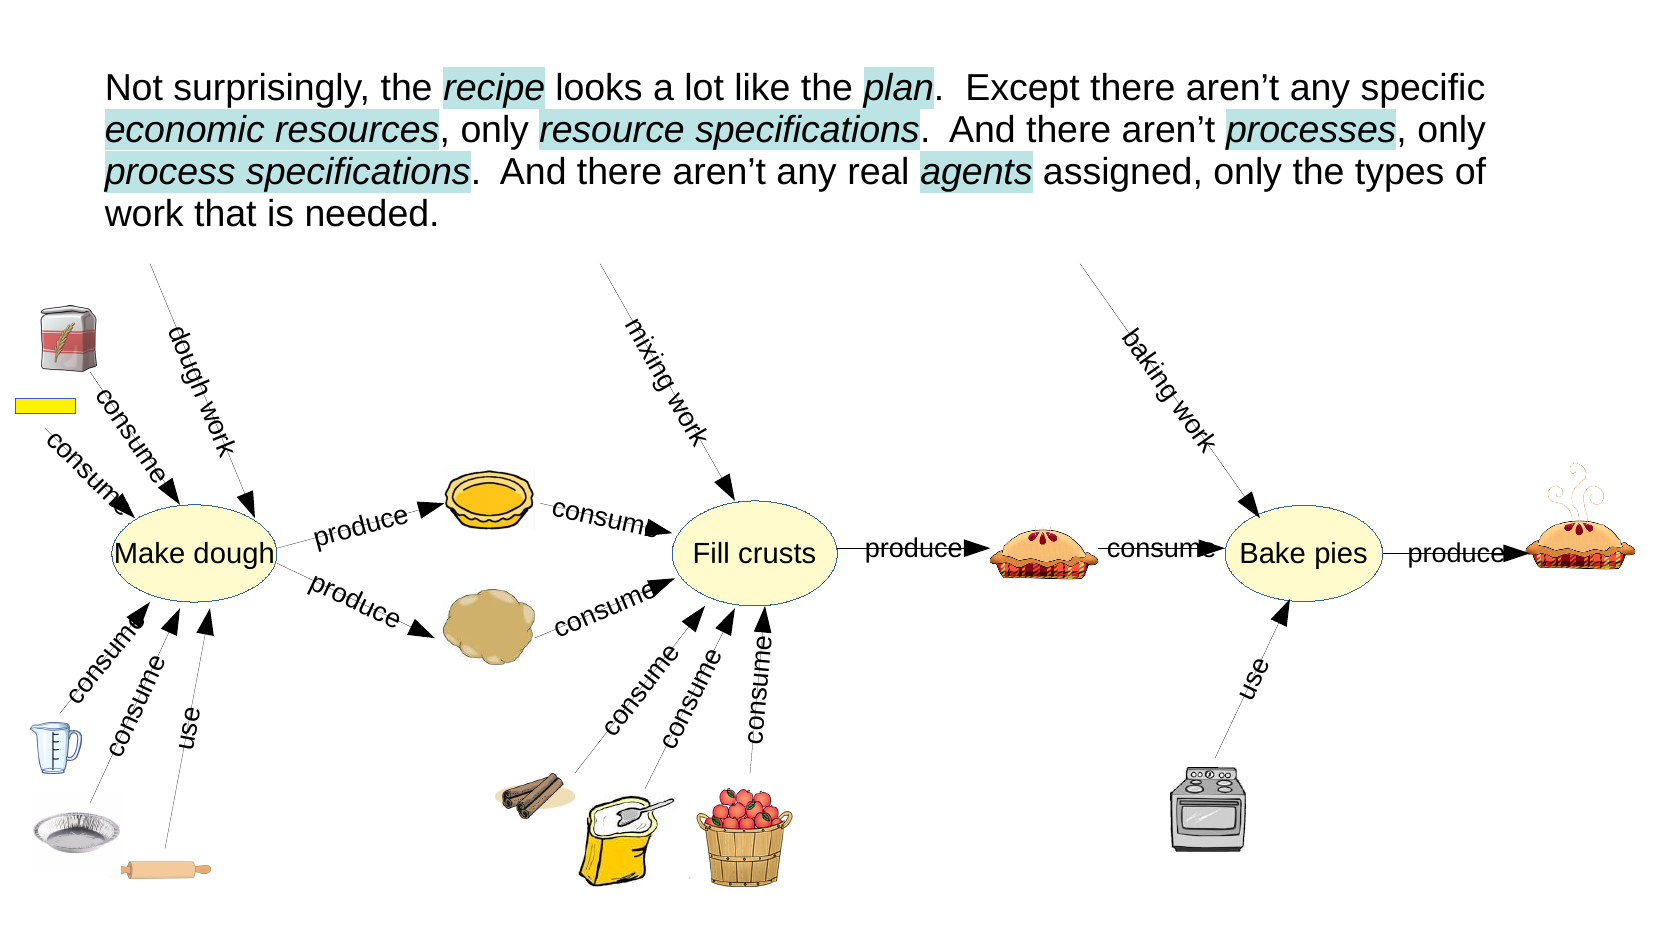

Not surprisingly, the recipe looks a lot like the plan. Except there aren’t any specific economic resources, only resource specifications. And there aren’t processes, only process specifications. And there aren’t any real agents assigned, only the types of work that is needed.
dough work
mixing work
baking work
consume
consume
Fill crusts
produce
consume
Make dough
Bake pies
produce
consume
produce
produce
consume
use
consume
consume
consume
consume
use
consume